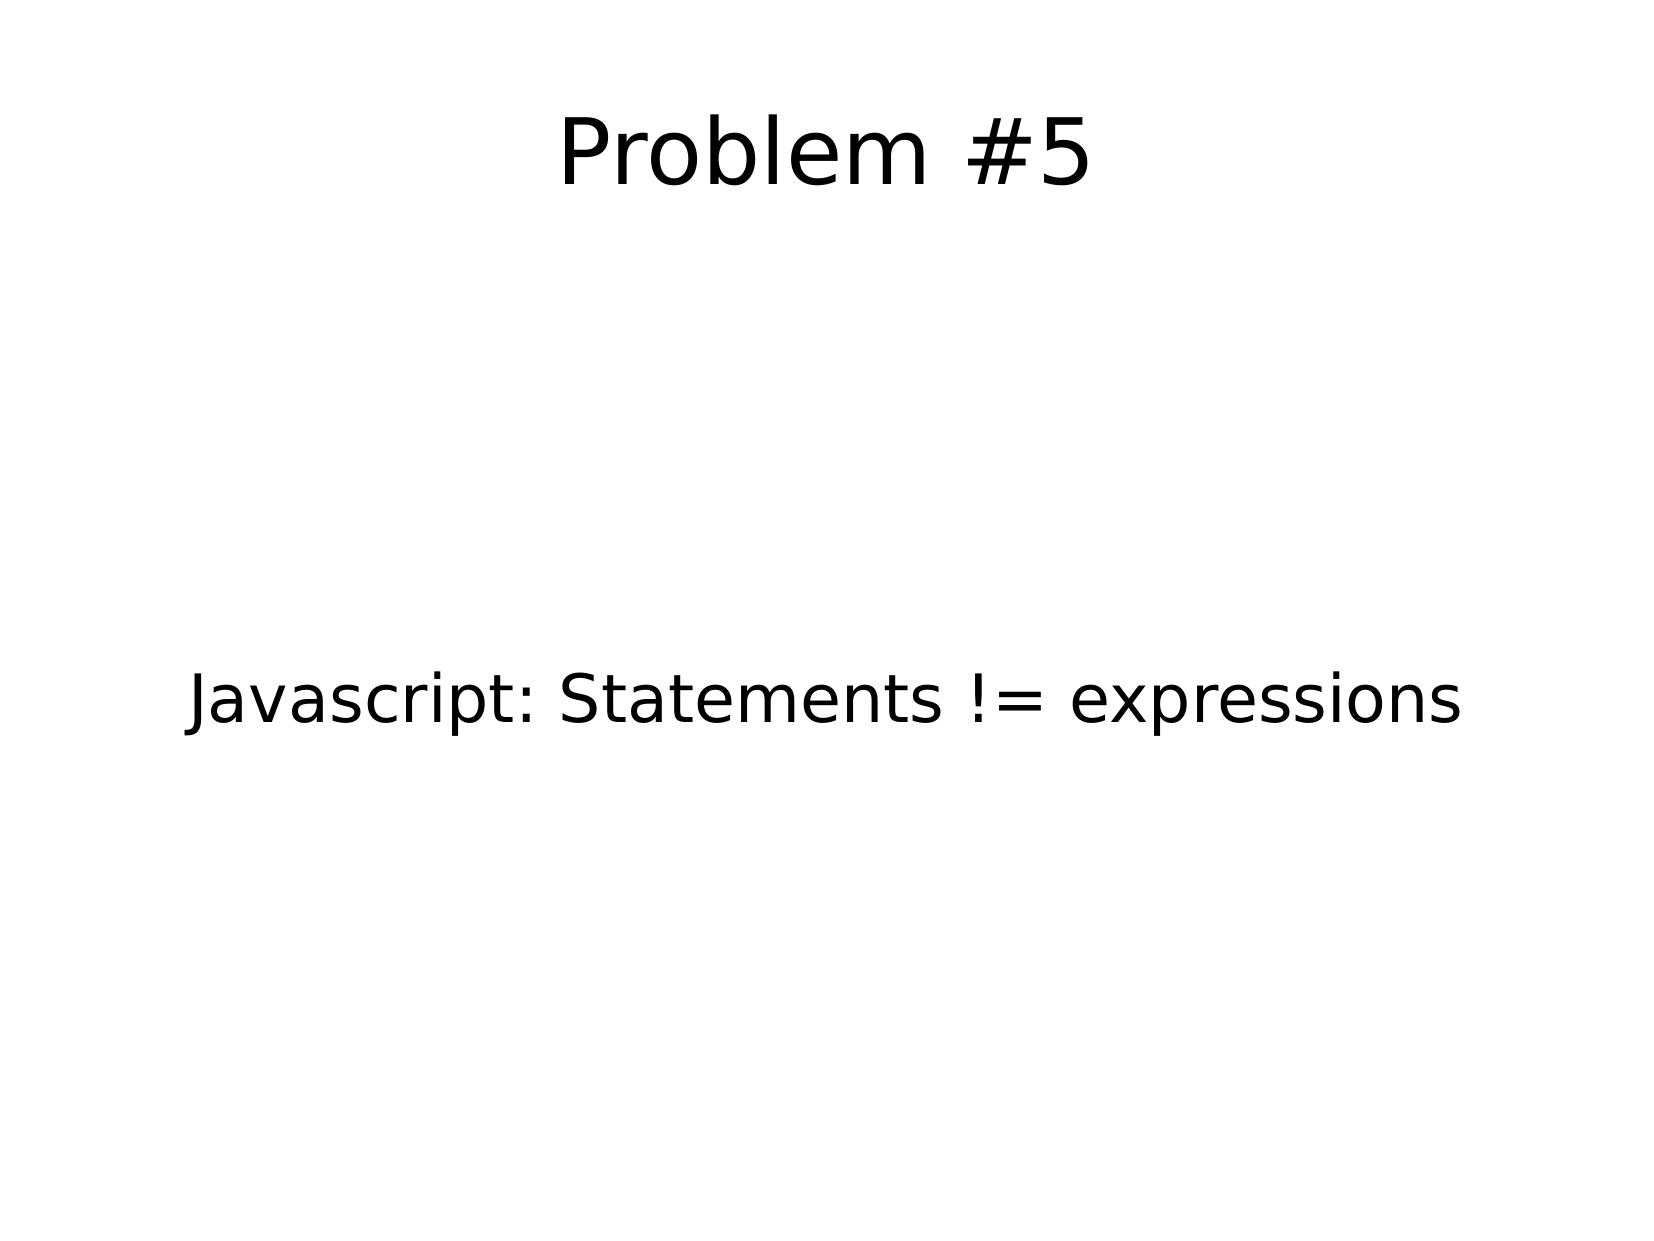

# Problem #5
Javascript: Statements != expressions